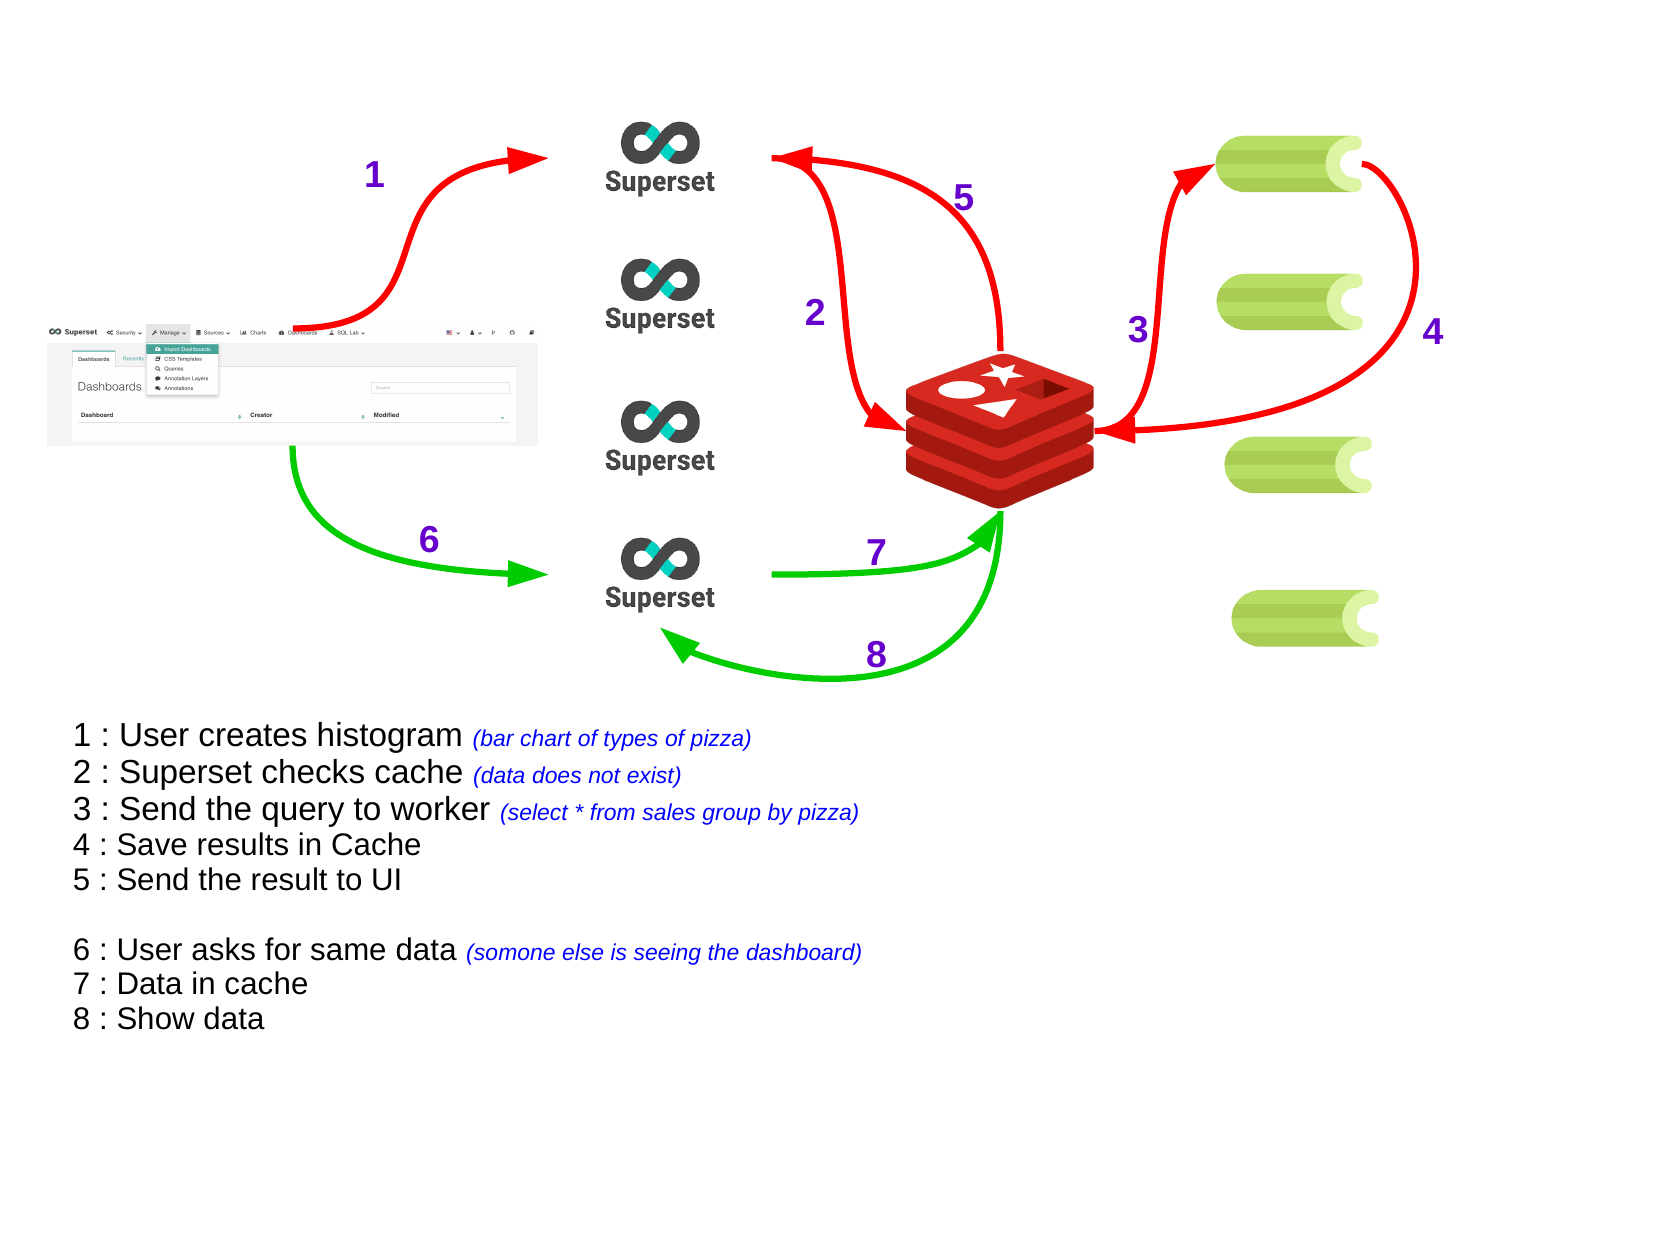

1
5
2
3
4
6
7
8
1 : User creates histogram (bar chart of types of pizza)
2 : Superset checks cache (data does not exist)
3 : Send the query to worker (select * from sales group by pizza)
4 : Save results in Cache
5 : Send the result to UI
6 : User asks for same data (somone else is seeing the dashboard)
7 : Data in cache
8 : Show data